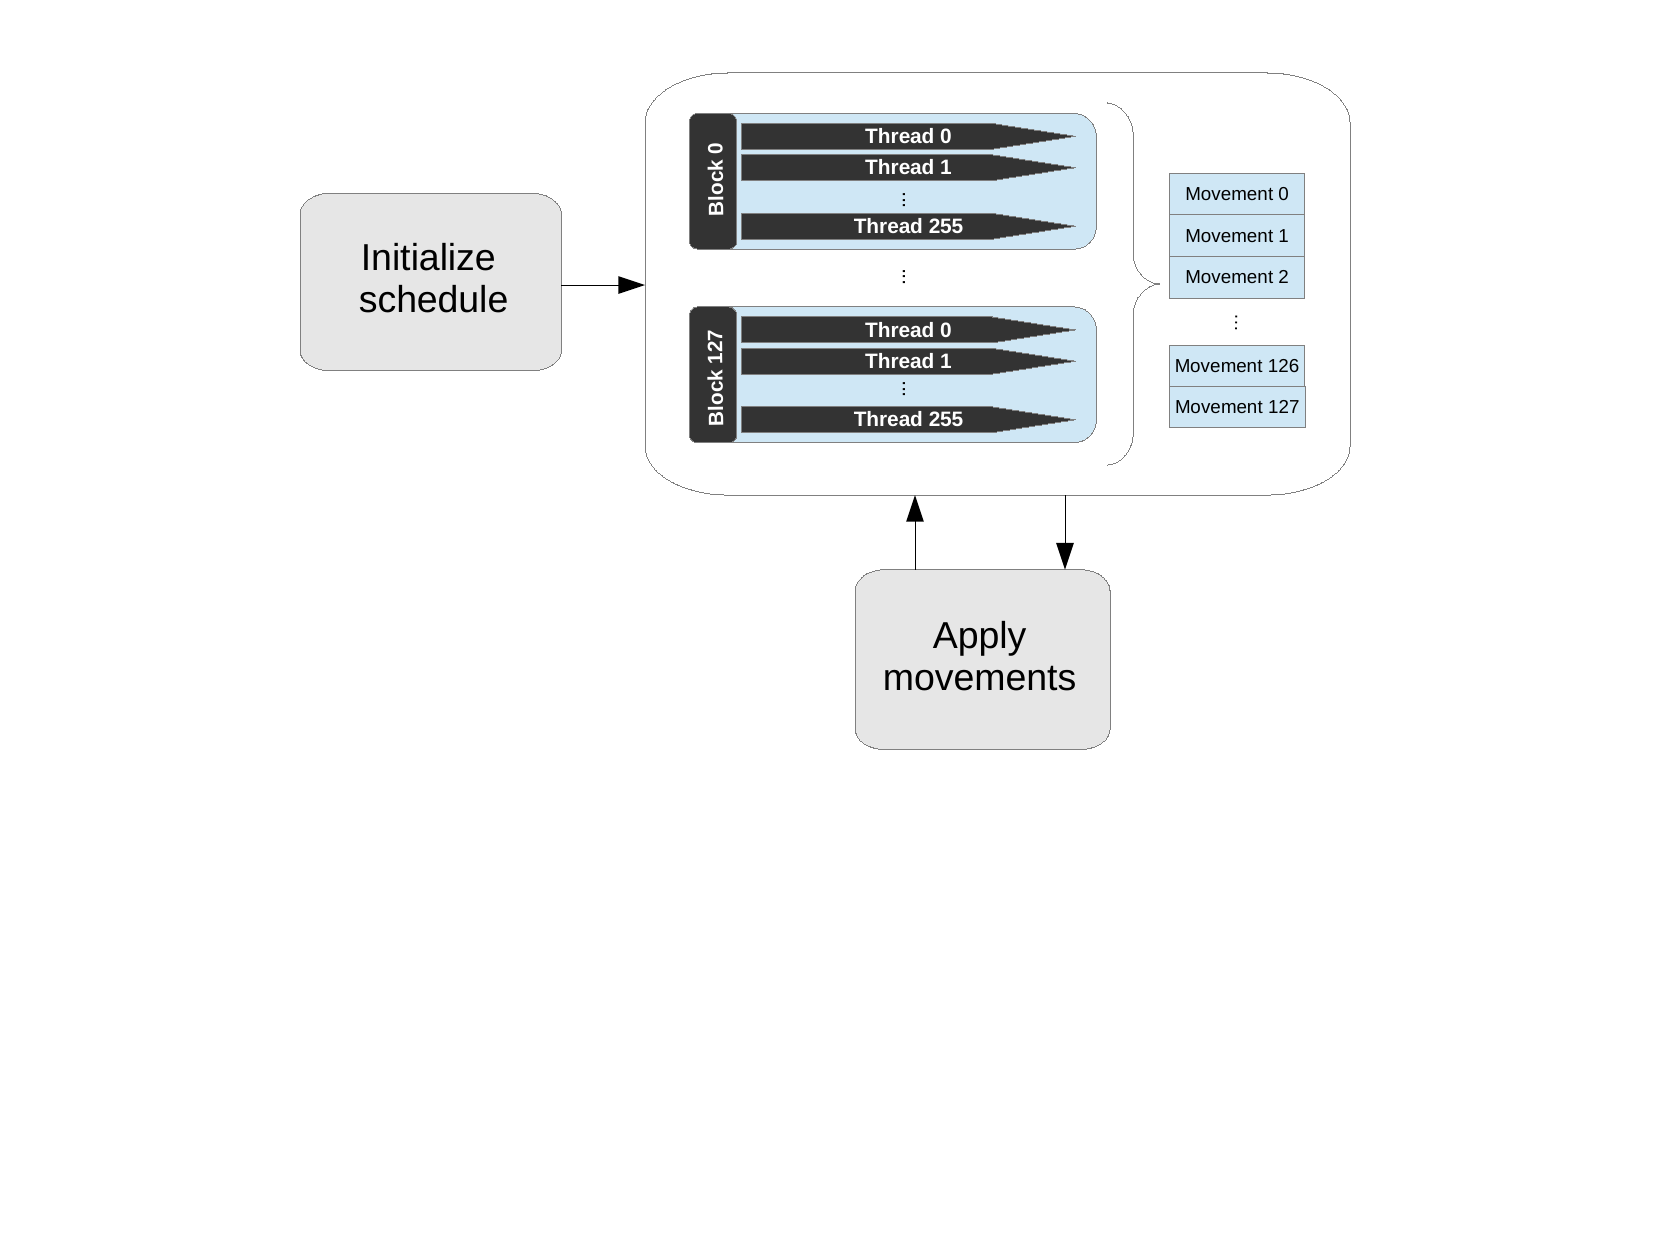

Thread 0
Thread 1
Block 0
Movement 0
...
Thread 255
Movement 1
Initialize
schedule
Movement 2
...
…
Thread 0
Movement 126
Thread 1
Block 127
...
Movement 127
Thread 255
Apply
movements